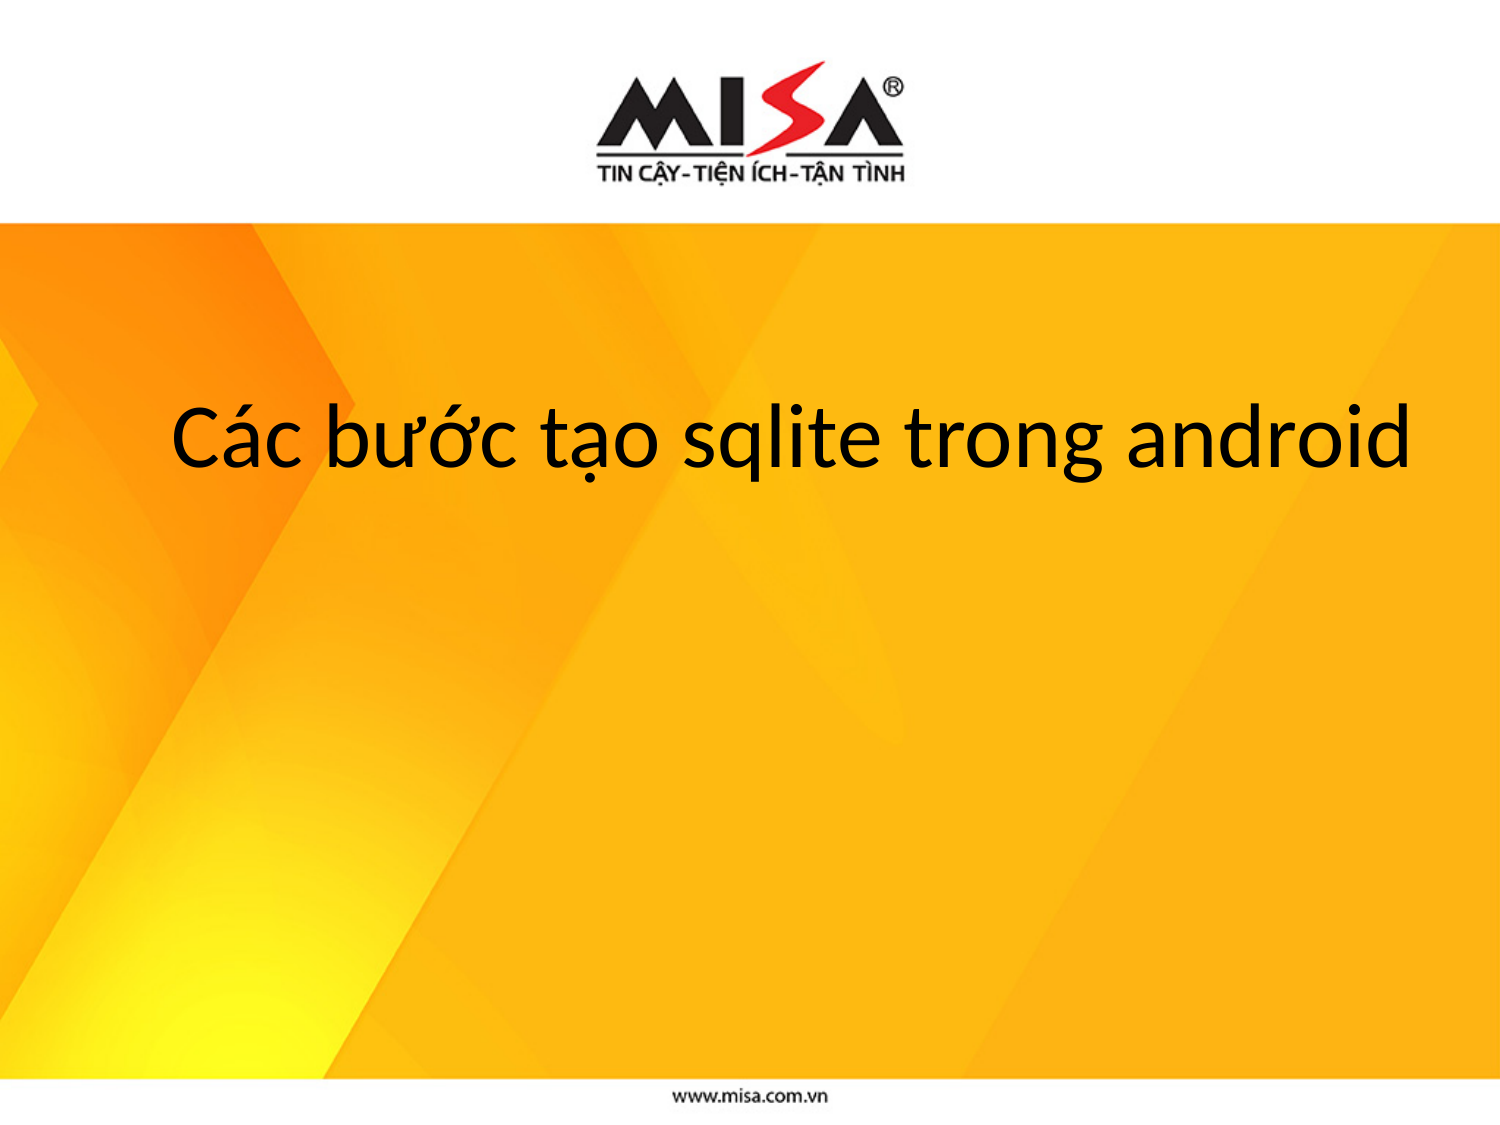

# Các bước tạo sqlite trong android